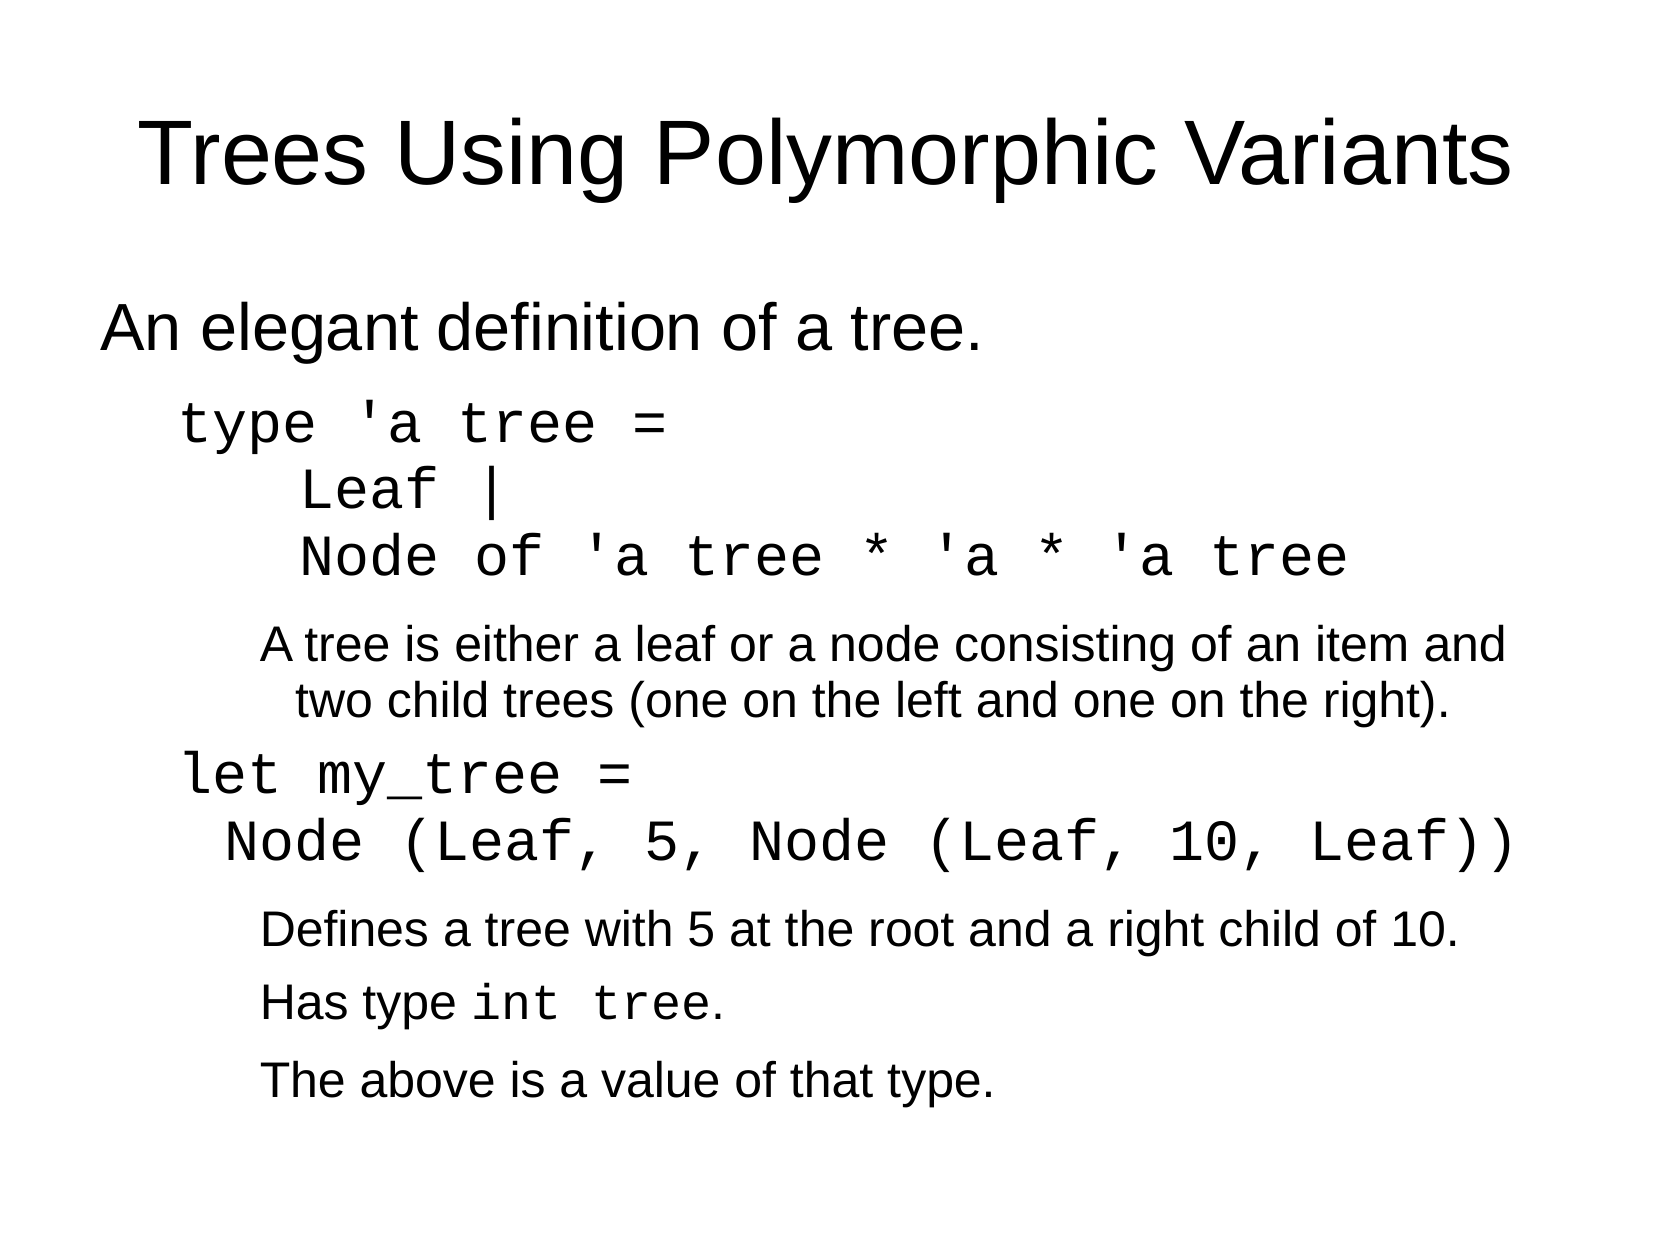

# Trees Using Polymorphic Variants
An elegant definition of a tree.
type 'a tree =
	Leaf |
	Node of 'a tree * 'a * 'a tree
A tree is either a leaf or a node consisting of an item and two child trees (one on the left and one on the right).
let my_tree =
Node (Leaf, 5, Node (Leaf, 10, Leaf))
Defines a tree with 5 at the root and a right child of 10.
Has type int tree.
The above is a value of that type.